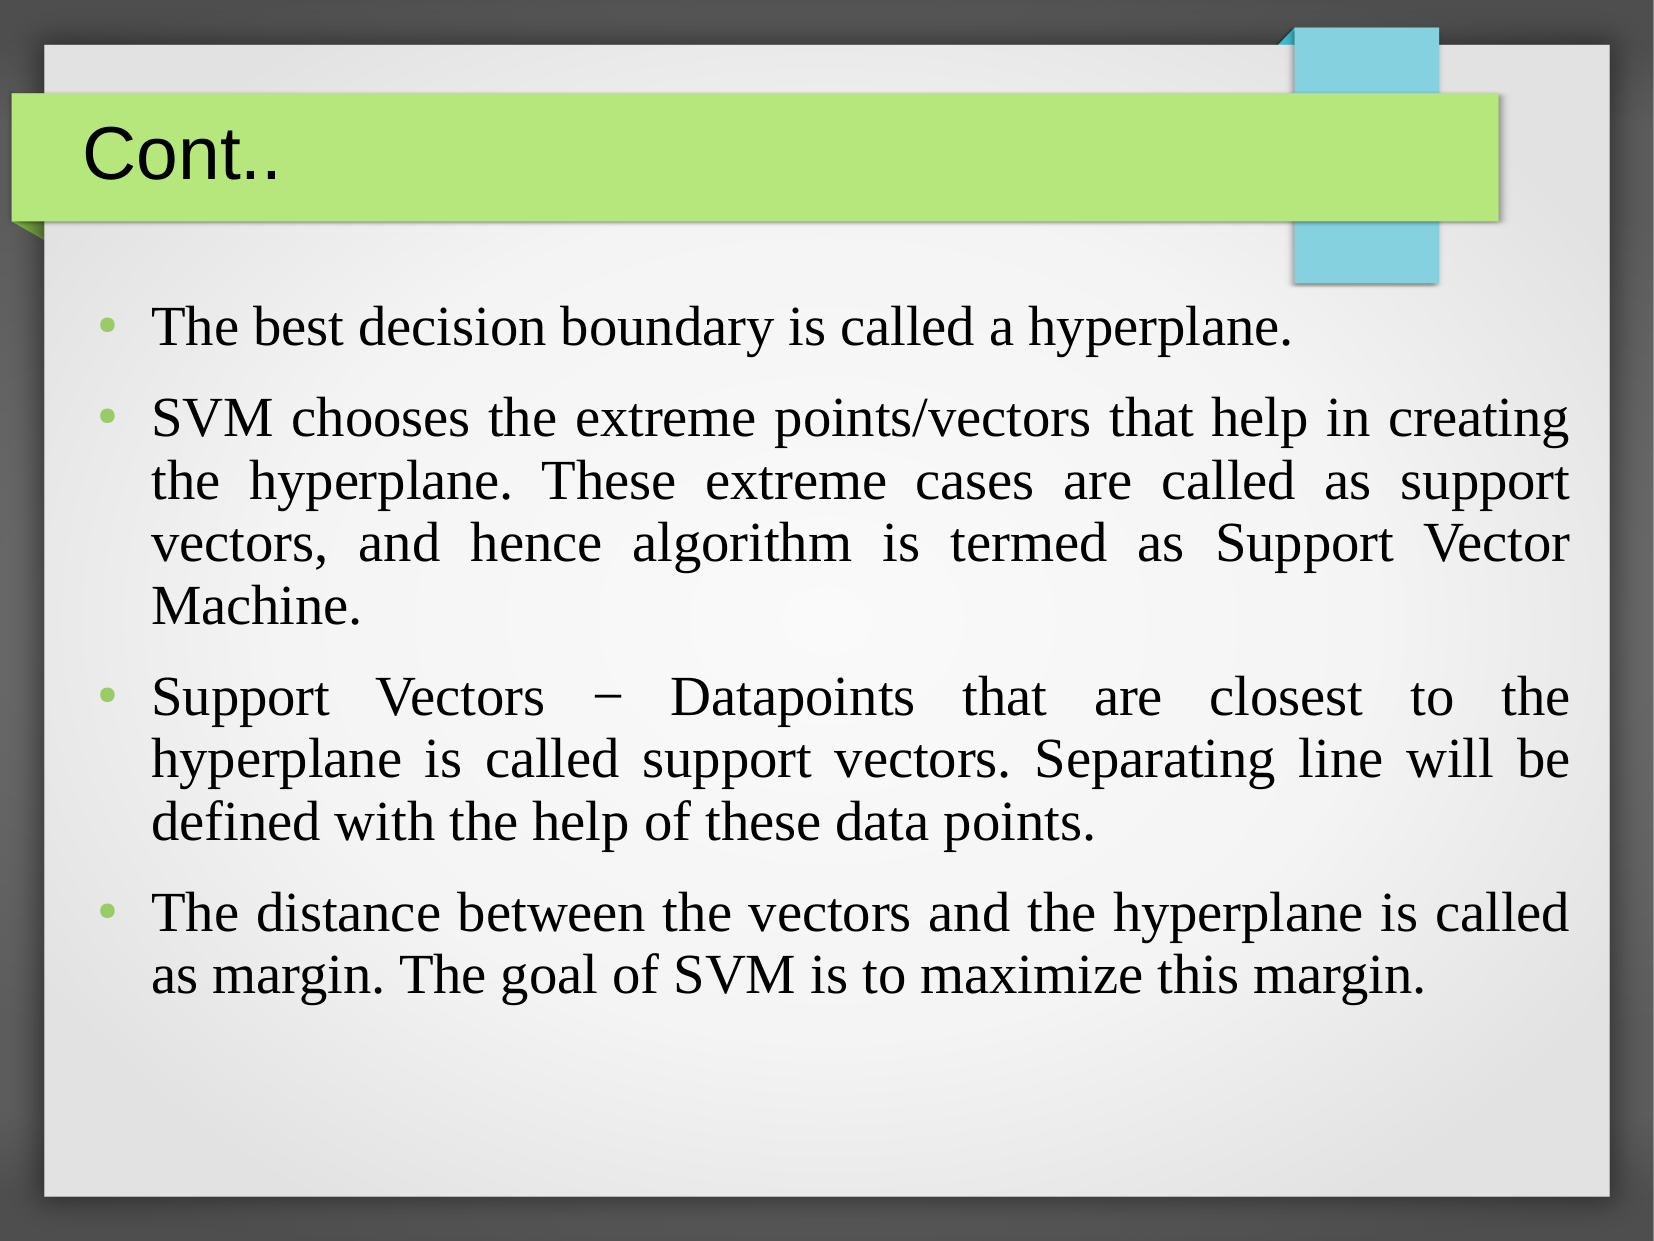

# Cont..
The best decision boundary is called a hyperplane.
SVM chooses the extreme points/vectors that help in creating the hyperplane. These extreme cases are called as support vectors, and hence algorithm is termed as Support Vector Machine.
Support Vectors − Datapoints that are closest to the hyperplane is called support vectors. Separating line will be defined with the help of these data points.
The distance between the vectors and the hyperplane is called as margin. The goal of SVM is to maximize this margin.